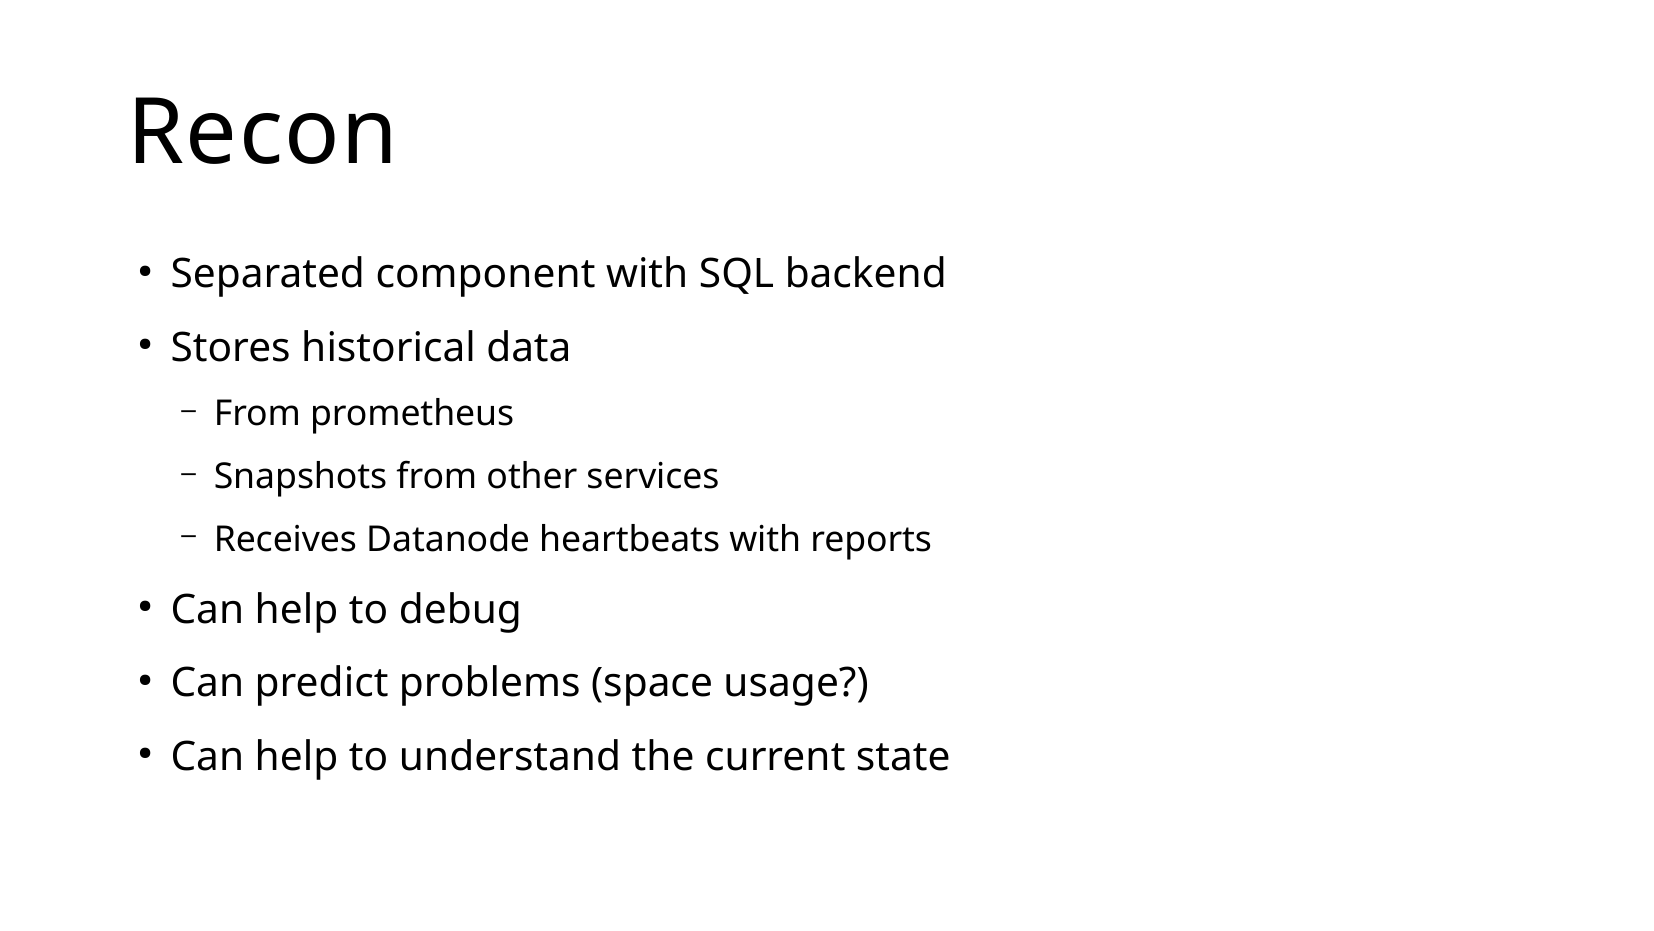

# Recon
Separated component with SQL backend
Stores historical data
From prometheus
Snapshots from other services
Receives Datanode heartbeats with reports
Can help to debug
Can predict problems (space usage?)
Can help to understand the current state